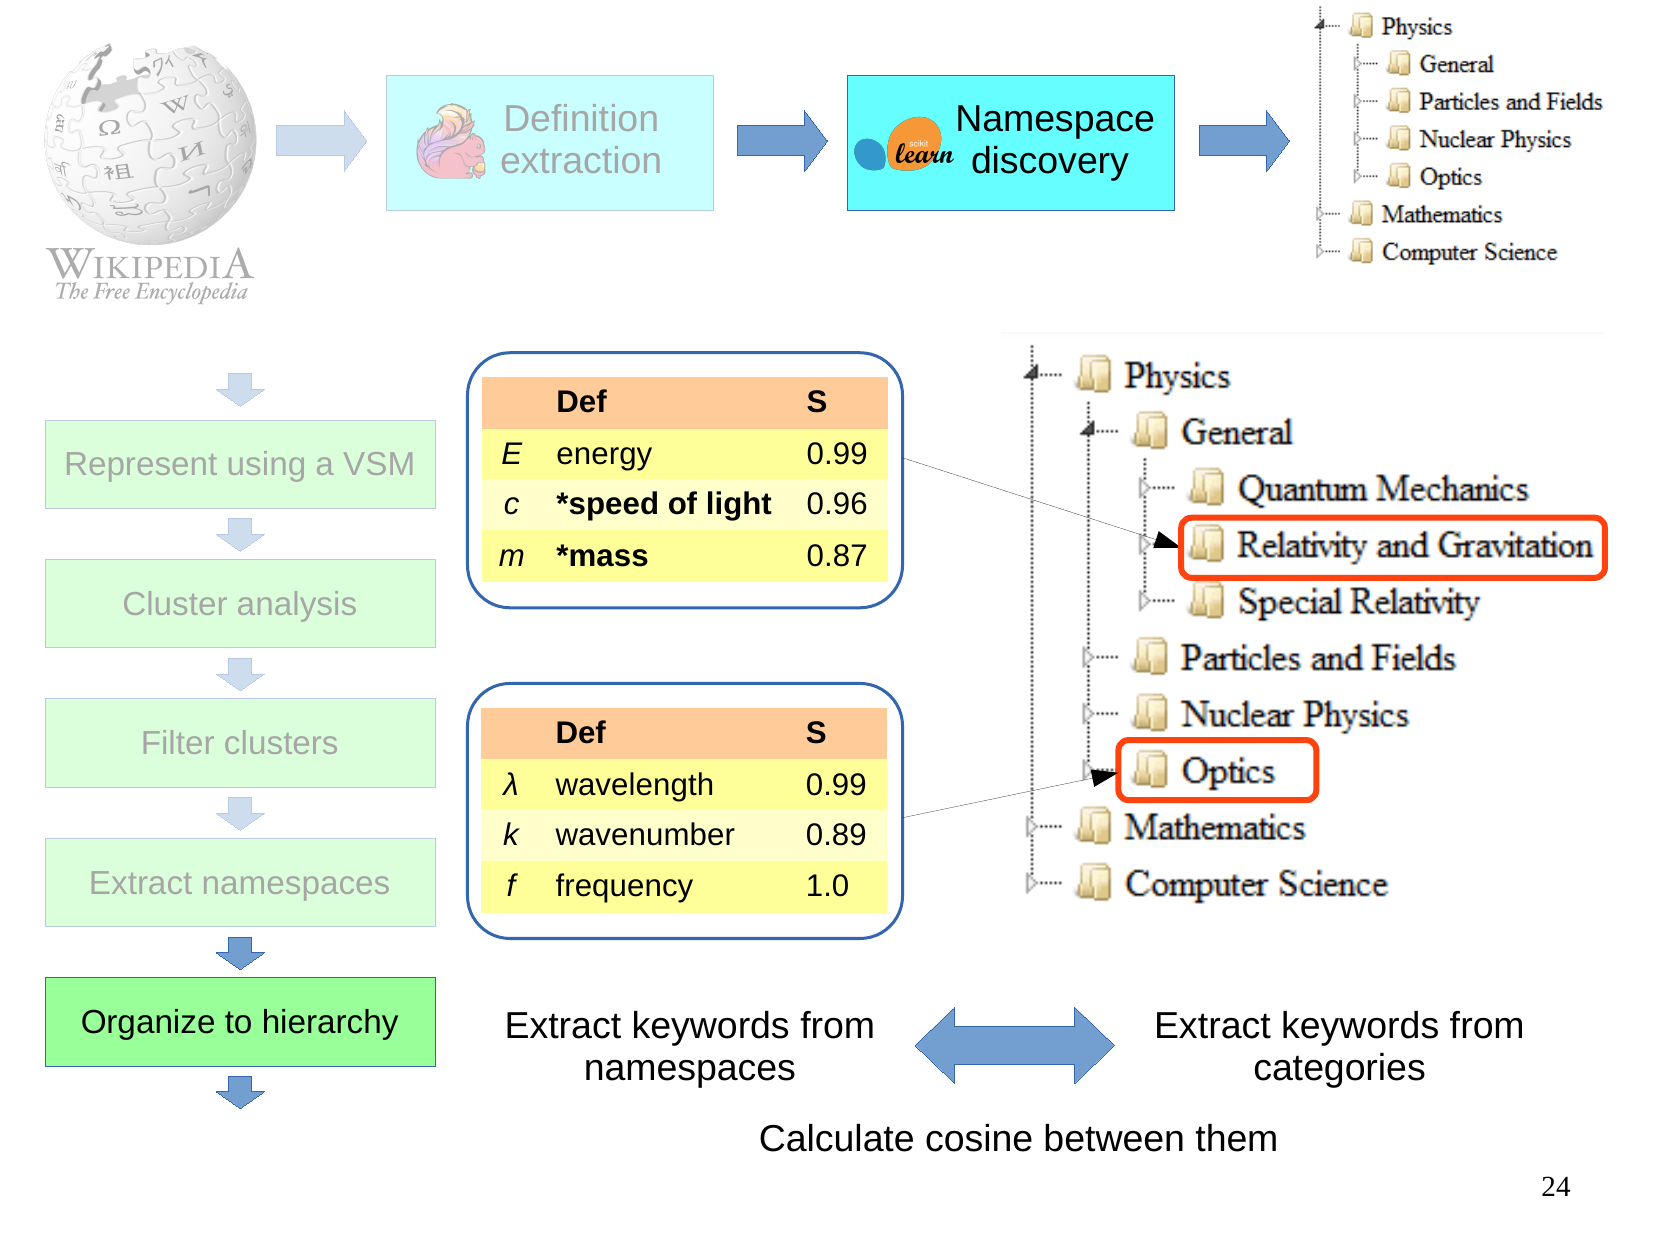

Definition extraction
Namespace discovery
| | Def | S |
| --- | --- | --- |
| E | energy | 0.99 |
| c | \*speed of light | 0.96 |
| m | \*mass | 0.87 |
Represent using a VSM
Cluster analysis
Filter clusters
| | Def | S |
| --- | --- | --- |
| λ | wavelength | 0.99 |
| k | wavenumber | 0.89 |
| f | frequency | 1.0 |
Extract namespaces
Organize to hierarchy
Extract keywords from namespaces
Extract keywords from categories
Calculate cosine between them
24